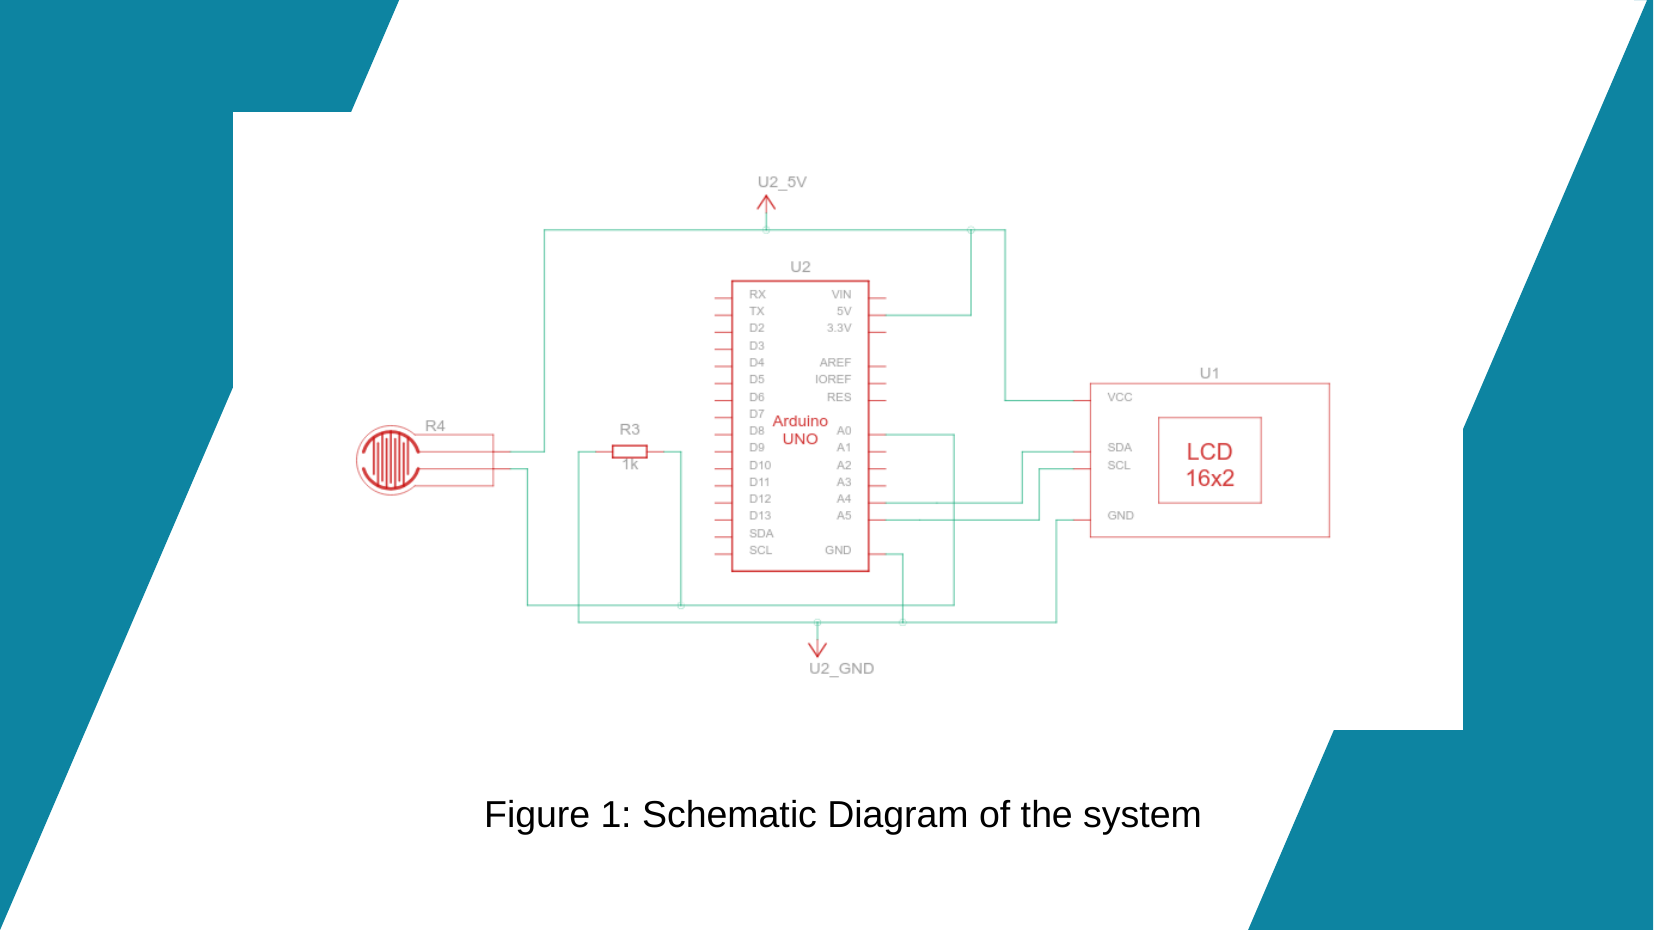

Figure 1: Schematic Diagram of the system